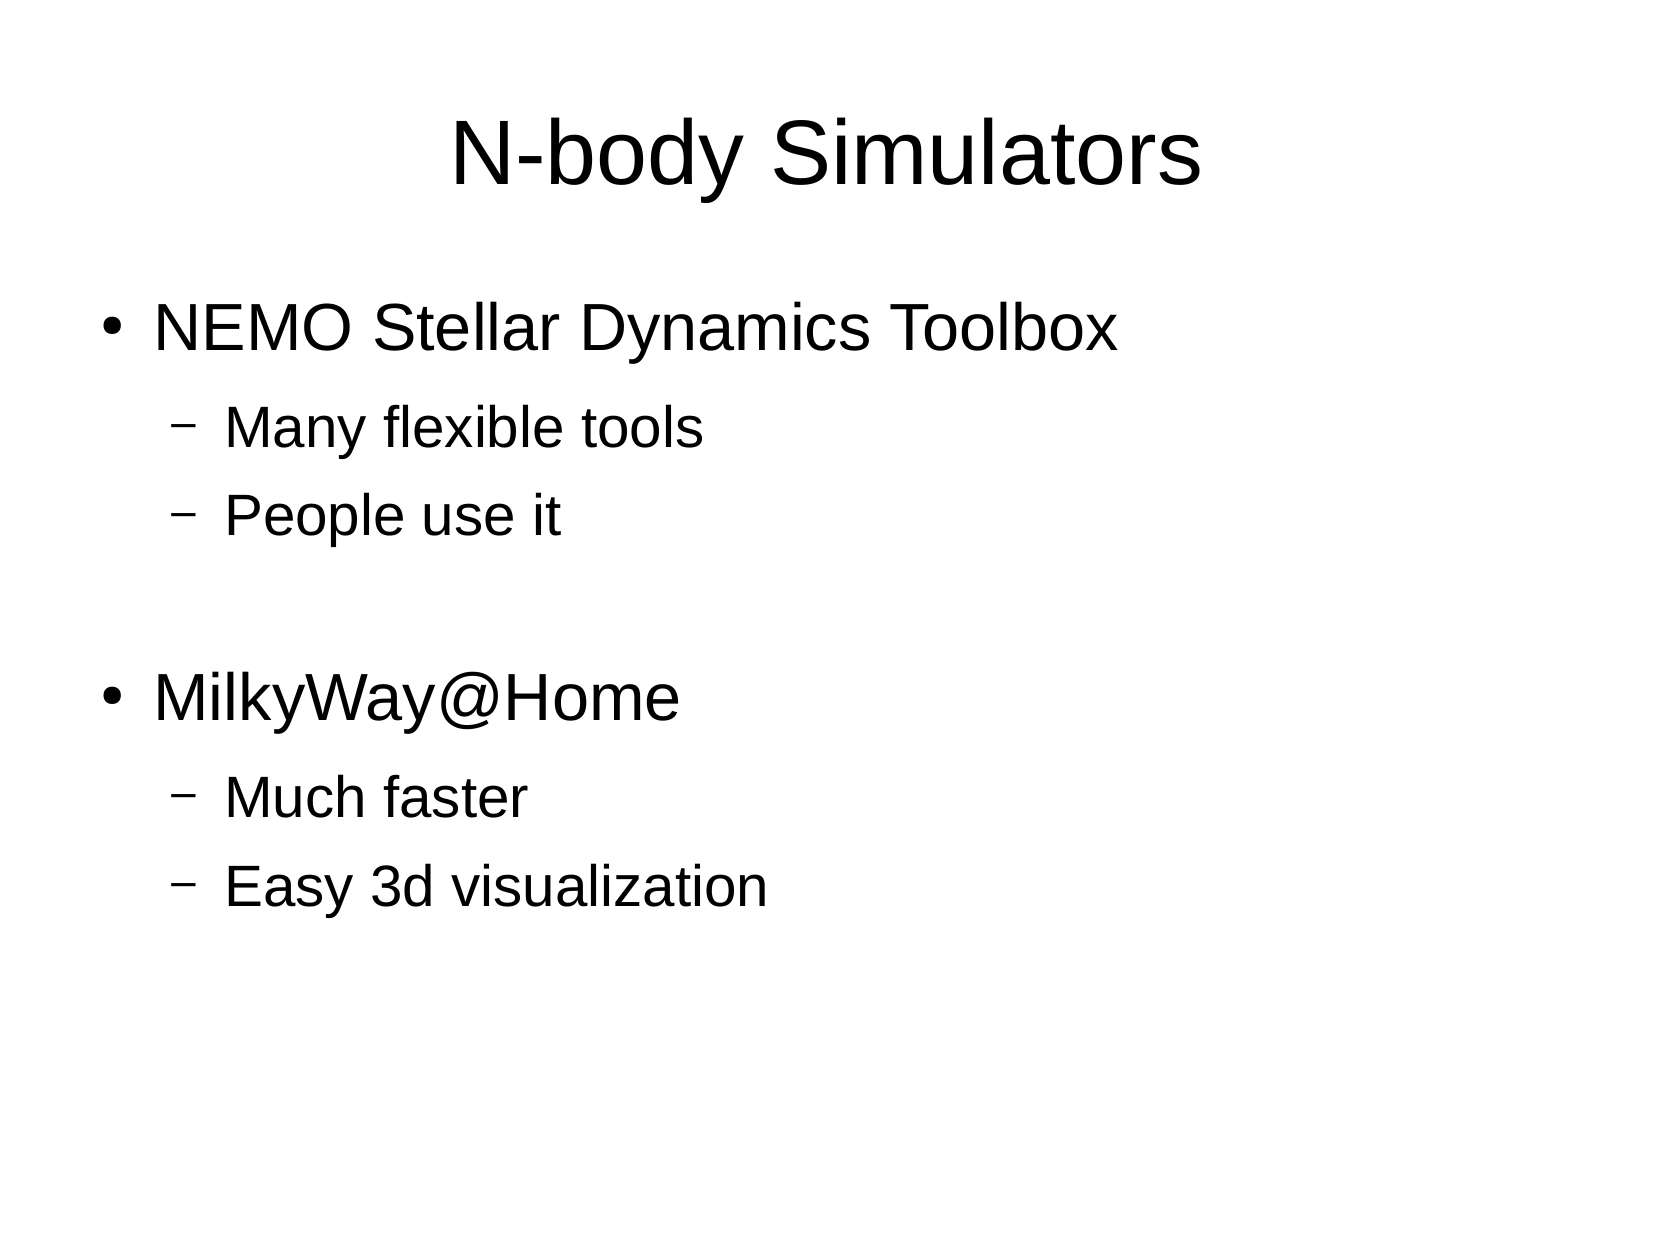

# N-body Simulators
NEMO Stellar Dynamics Toolbox
Many flexible tools
People use it
MilkyWay@Home
Much faster
Easy 3d visualization